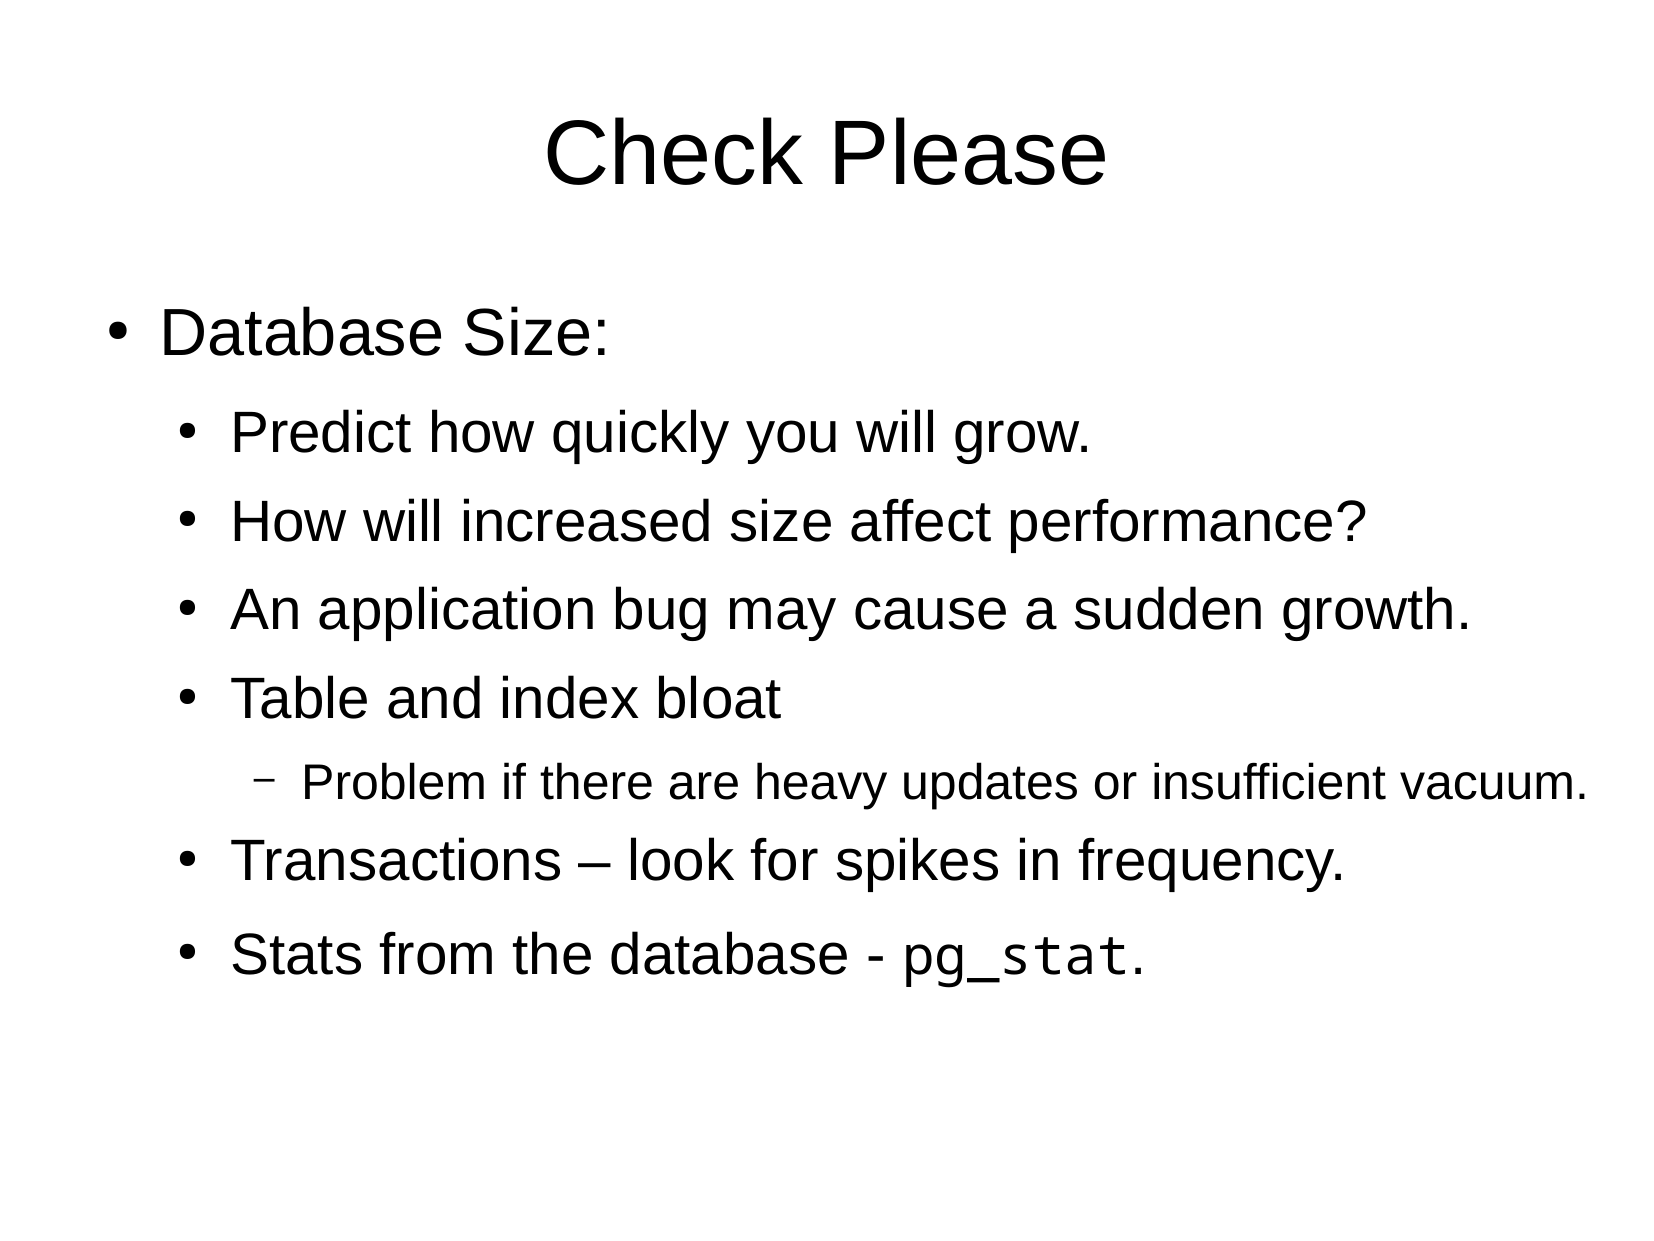

# Check Please
Database Size:
Predict how quickly you will grow.
How will increased size affect performance?
An application bug may cause a sudden growth.
Table and index bloat
Problem if there are heavy updates or insufficient vacuum.
Transactions – look for spikes in frequency.
Stats from the database - pg_stat.